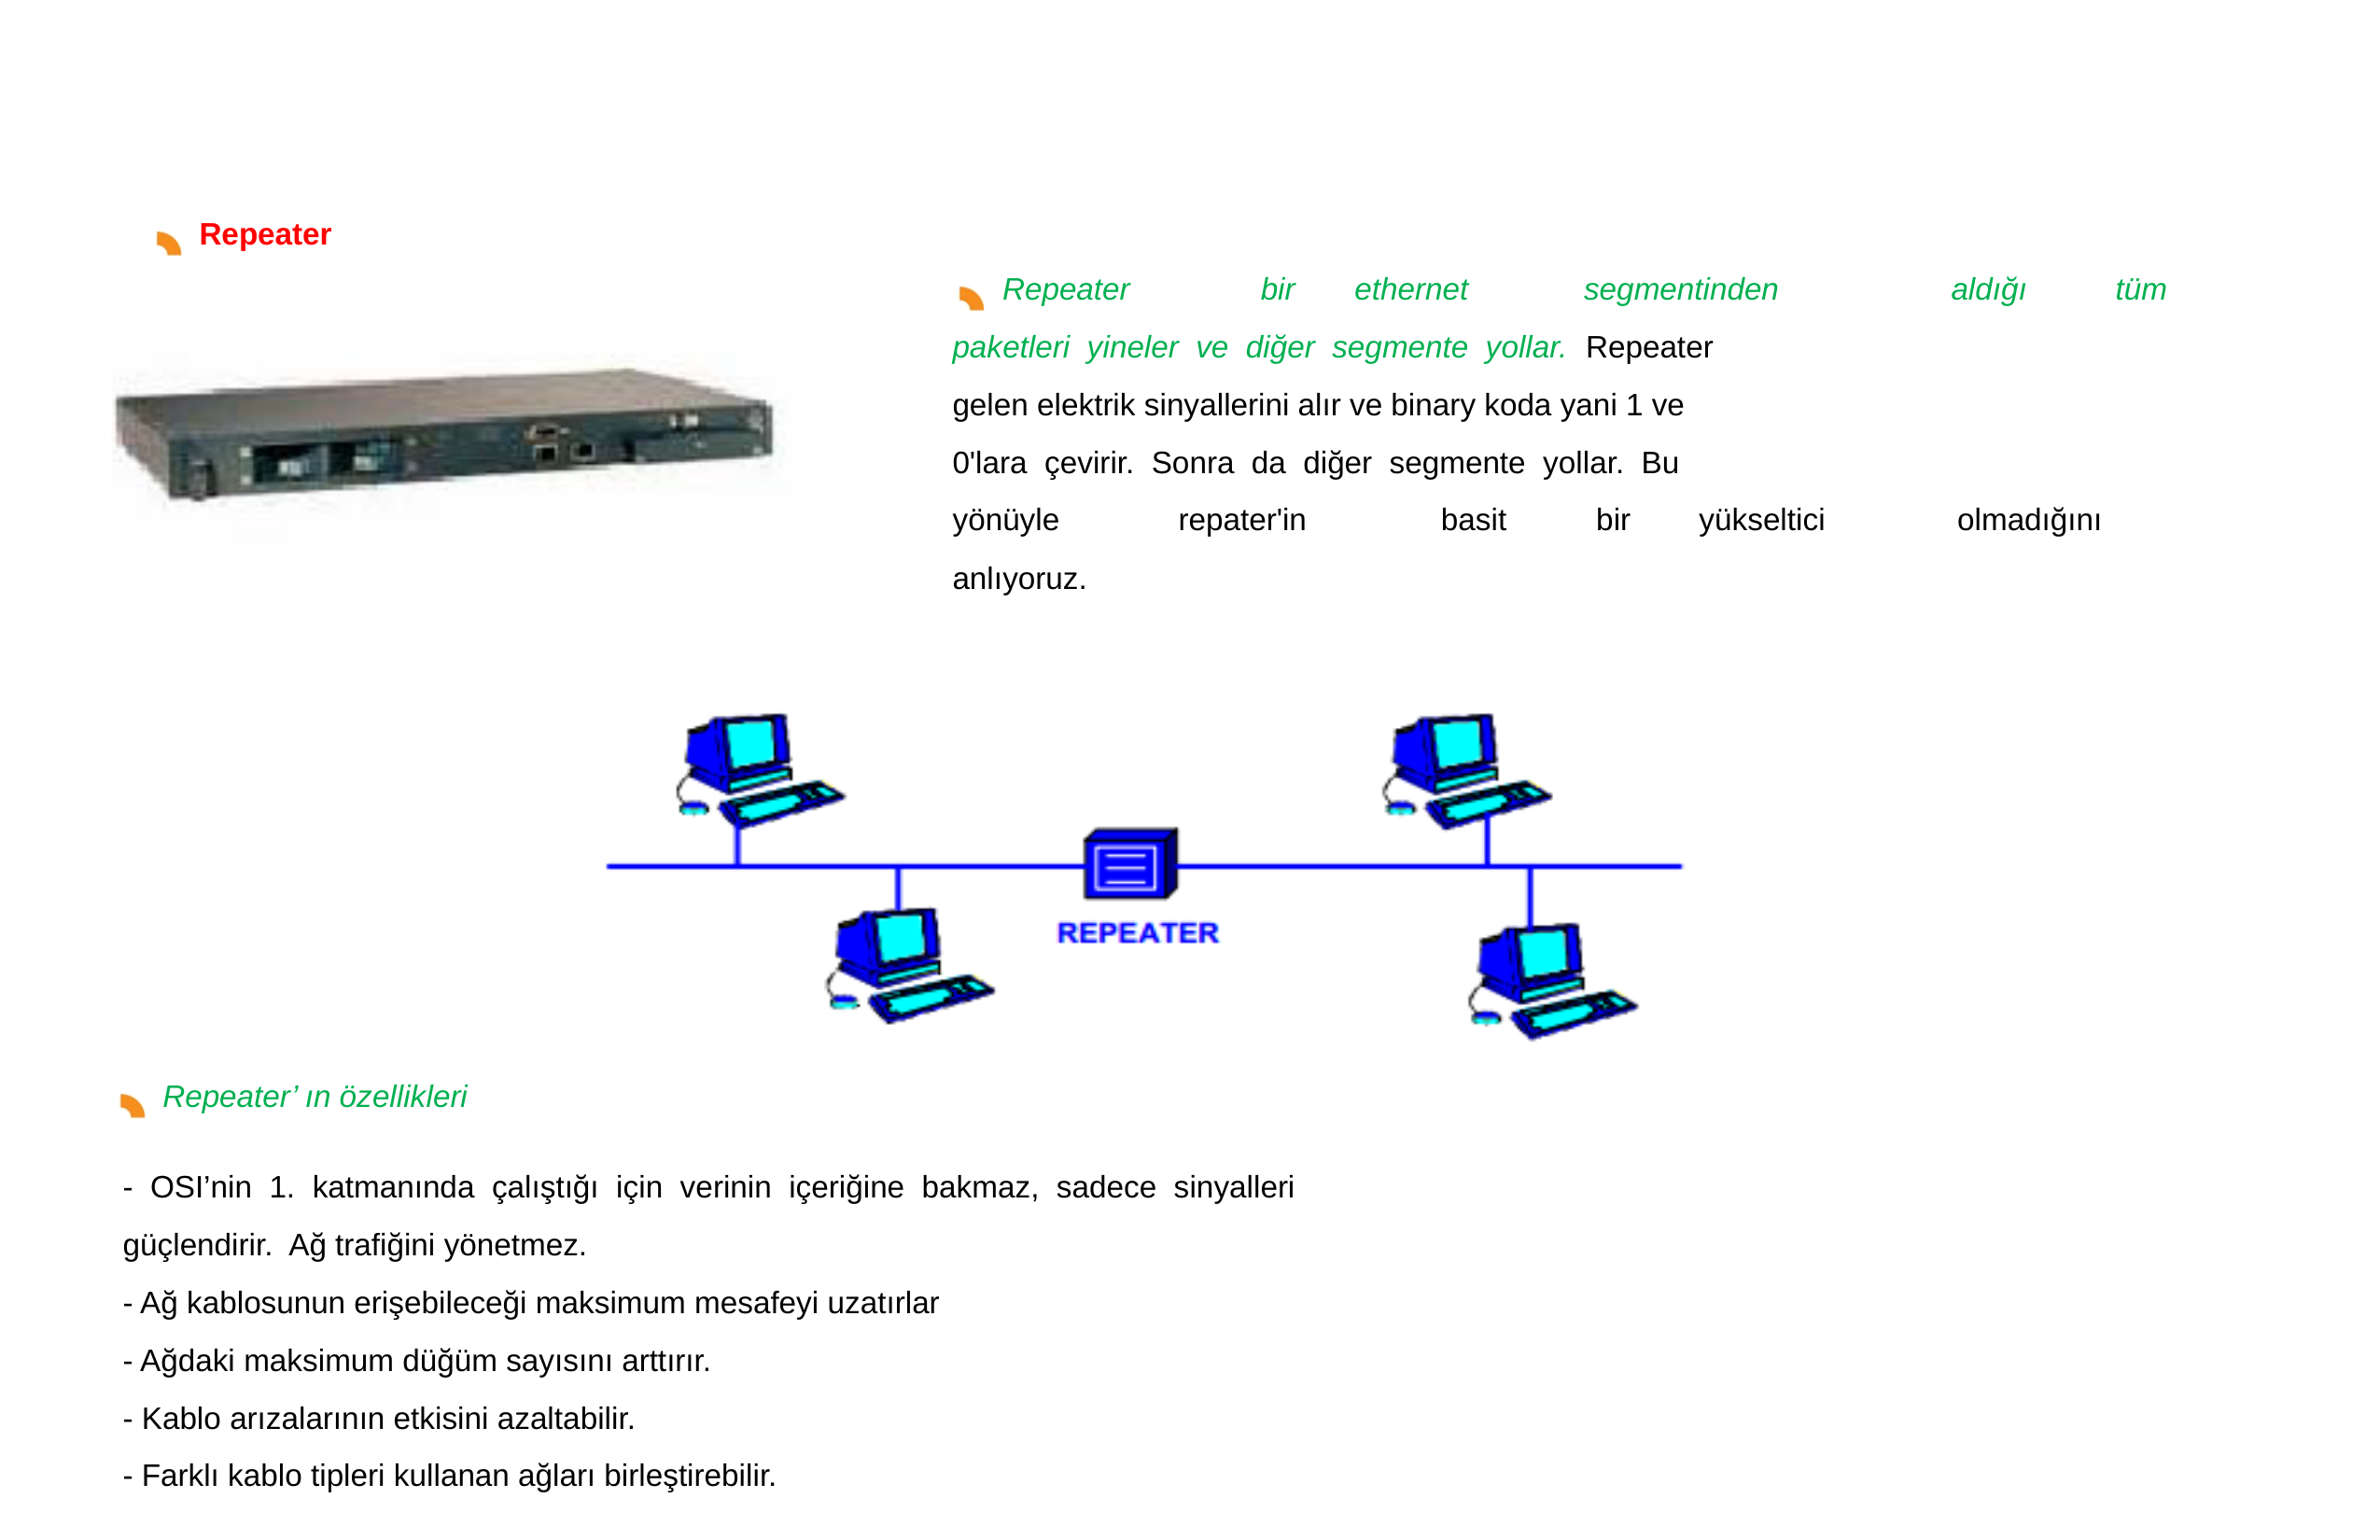

Repeater
 Repeater
bir
ethernet
segmentinden
aldığı
tüm
paketleri yineler ve diğer segmente yollar. Repeater
gelen elektrik sinyallerini alır ve binary koda yani 1 ve
0'lara çevirir. Sonra da diğer segmente yollar. Bu
yönüyle
repater'in
basit
bir
yükseltici
olmadığını
anlıyoruz.
 Repeater’ ın özellikleri
- OSI’nin 1. katmanında çalıştığı için verinin içeriğine bakmaz, sadece sinyalleri
güçlendirir. Ağ trafiğini yönetmez.
- Ağ kablosunun erişebileceği maksimum mesafeyi uzatırlar
- Ağdaki maksimum düğüm sayısını arttırır.
- Kablo arızalarının etkisini azaltabilir.
- Farklı kablo tipleri kullanan ağları birleştirebilir.